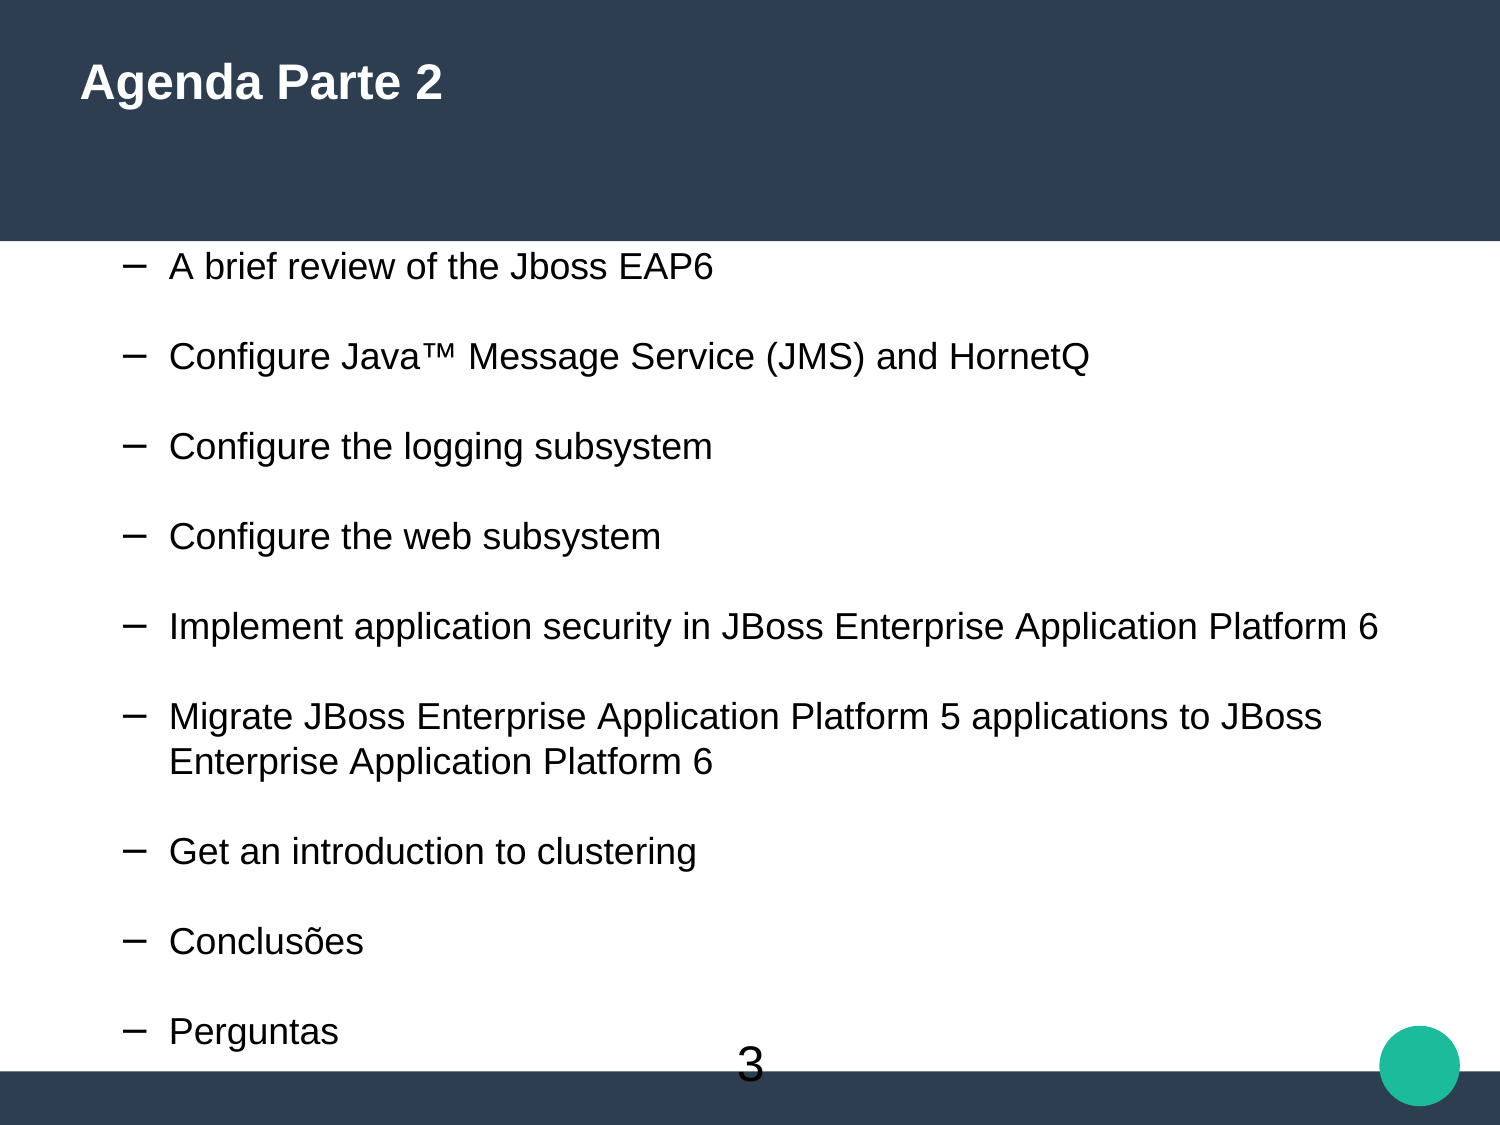

Agenda Parte 2
A brief review of the Jboss EAP6
Configure Java™ Message Service (JMS) and HornetQ
Configure the logging subsystem
Configure the web subsystem
Implement application security in JBoss Enterprise Application Platform 6
Migrate JBoss Enterprise Application Platform 5 applications to JBoss Enterprise Application Platform 6
Get an introduction to clustering
Conclusões
Perguntas